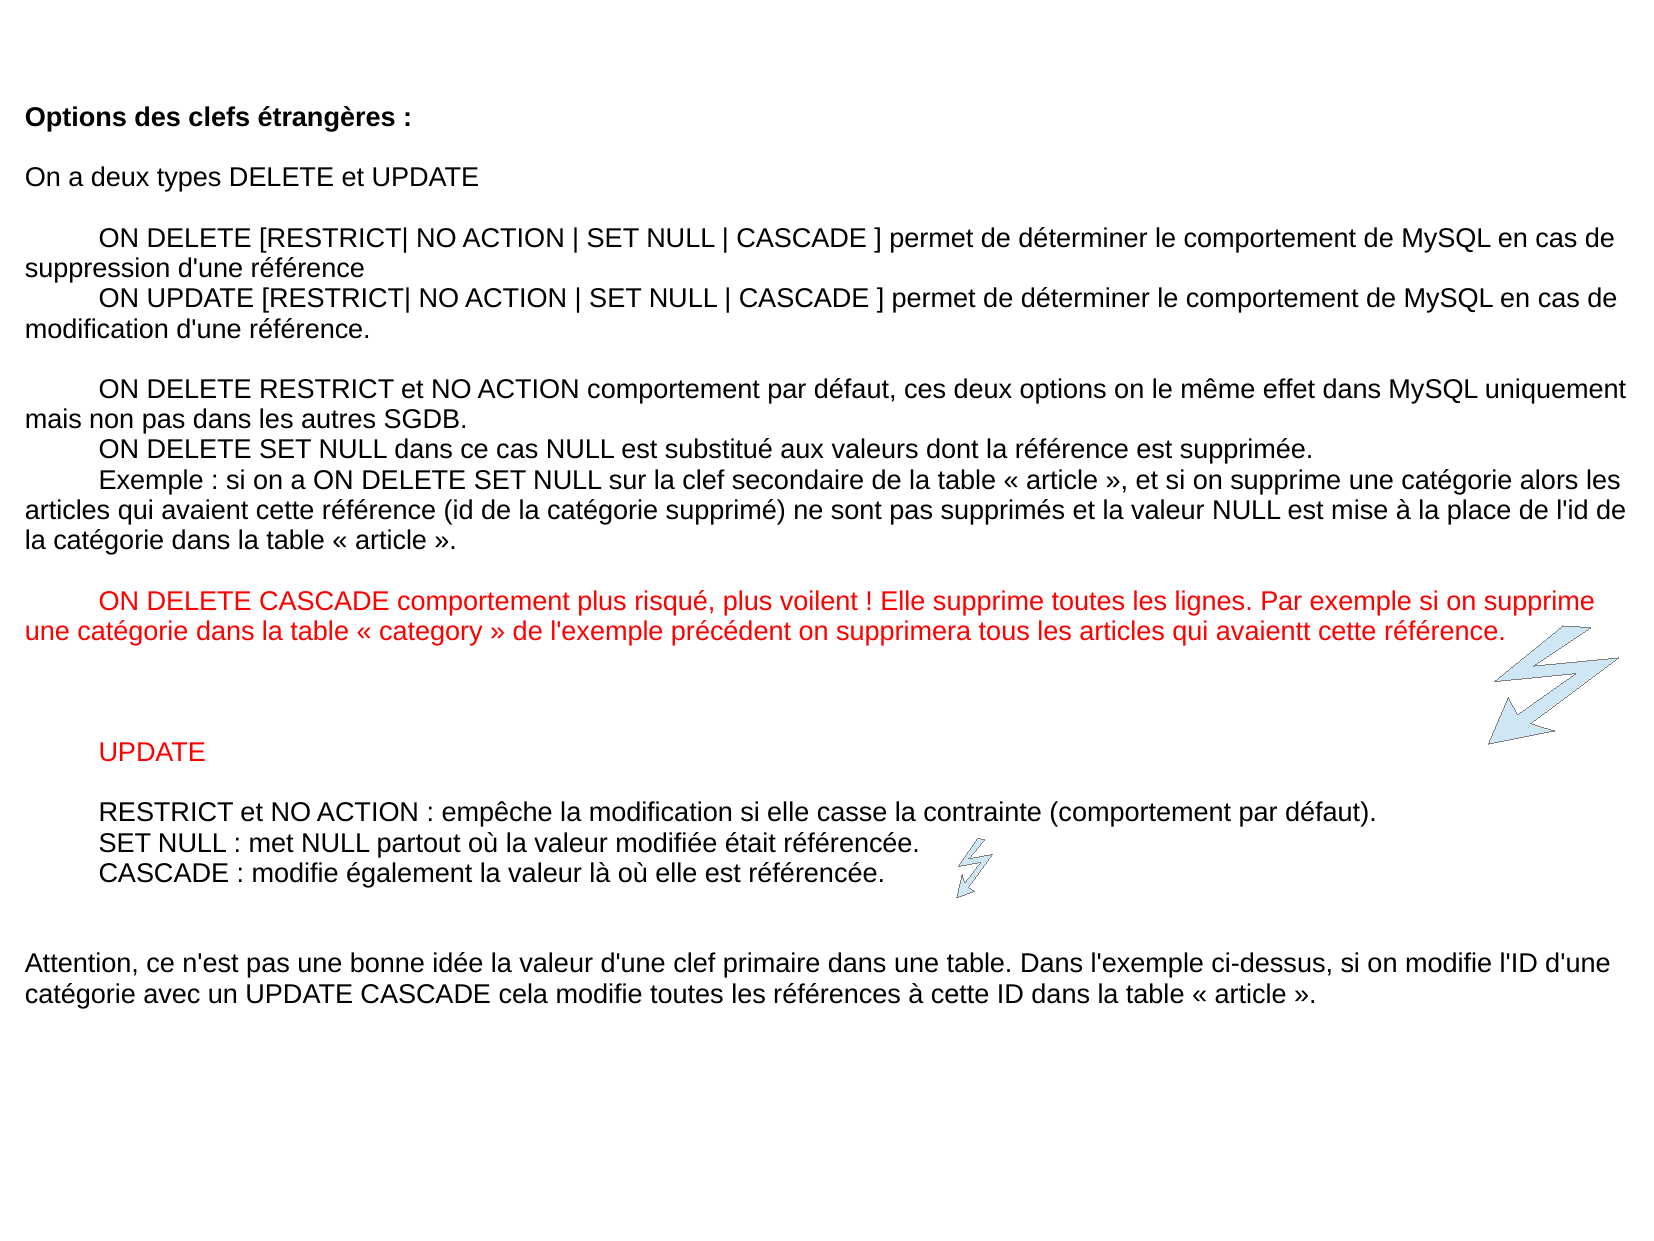

Options des clefs étrangères :
On a deux types DELETE et UPDATE
	ON DELETE [RESTRICT| NO ACTION | SET NULL | CASCADE ] permet de déterminer le comportement de MySQL en cas de suppression d'une référence
	ON UPDATE [RESTRICT| NO ACTION | SET NULL | CASCADE ] permet de déterminer le comportement de MySQL en cas de modification d'une référence.
	ON DELETE RESTRICT et NO ACTION comportement par défaut, ces deux options on le même effet dans MySQL uniquement mais non pas dans les autres SGDB.
	ON DELETE SET NULL dans ce cas NULL est substitué aux valeurs dont la référence est supprimée.
	Exemple : si on a ON DELETE SET NULL sur la clef secondaire de la table « article », et si on supprime une catégorie alors les articles qui avaient cette référence (id de la catégorie supprimé) ne sont pas supprimés et la valeur NULL est mise à la place de l'id de la catégorie dans la table « article ».
	ON DELETE CASCADE comportement plus risqué, plus voilent ! Elle supprime toutes les lignes. Par exemple si on supprime une catégorie dans la table « category » de l'exemple précédent on supprimera tous les articles qui avaientt cette référence.
	UPDATE
	RESTRICT et NO ACTION : empêche la modification si elle casse la contrainte (comportement par défaut).
	SET NULL : met NULL partout où la valeur modifiée était référencée.
	CASCADE : modifie également la valeur là où elle est référencée.
Attention, ce n'est pas une bonne idée la valeur d'une clef primaire dans une table. Dans l'exemple ci-dessus, si on modifie l'ID d'une catégorie avec un UPDATE CASCADE cela modifie toutes les références à cette ID dans la table « article ».